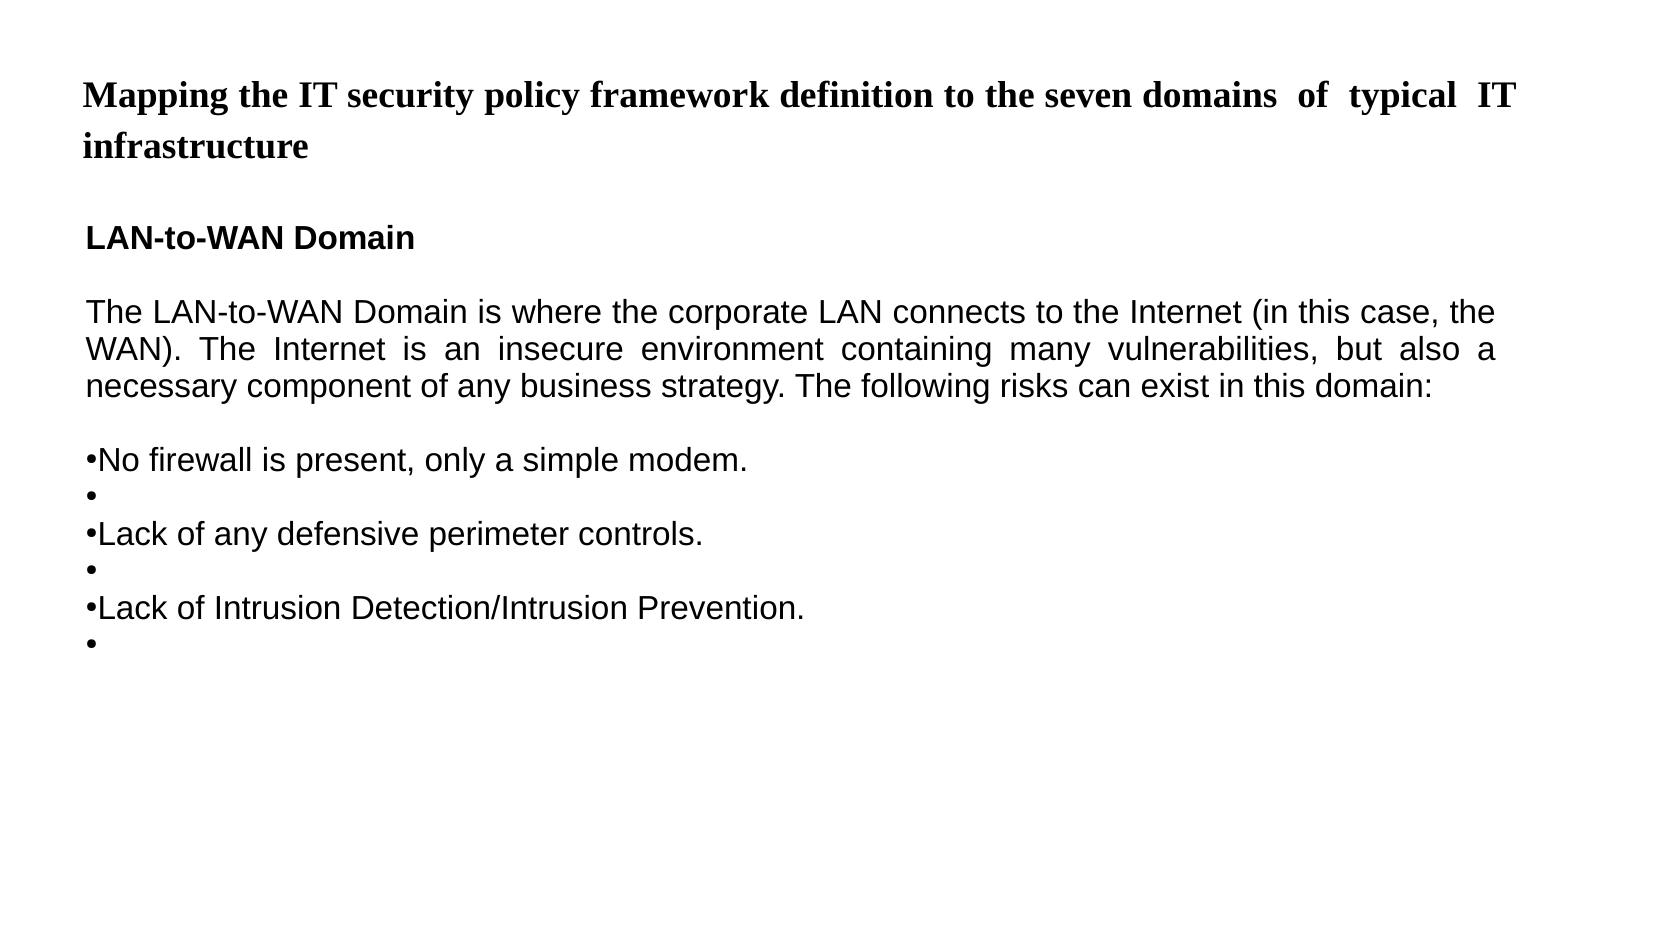

# Mapping the IT security policy framework definition to the seven domains of typical IT infrastructure
LAN-to-WAN Domain
The LAN-to-WAN Domain is where the corporate LAN connects to the Internet (in this case, the WAN). The Internet is an insecure environment containing many vulnerabilities, but also a necessary component of any business strategy. The following risks can exist in this domain:
No firewall is present, only a simple modem.
Lack of any defensive perimeter controls.
Lack of Intrusion Detection/Intrusion Prevention.